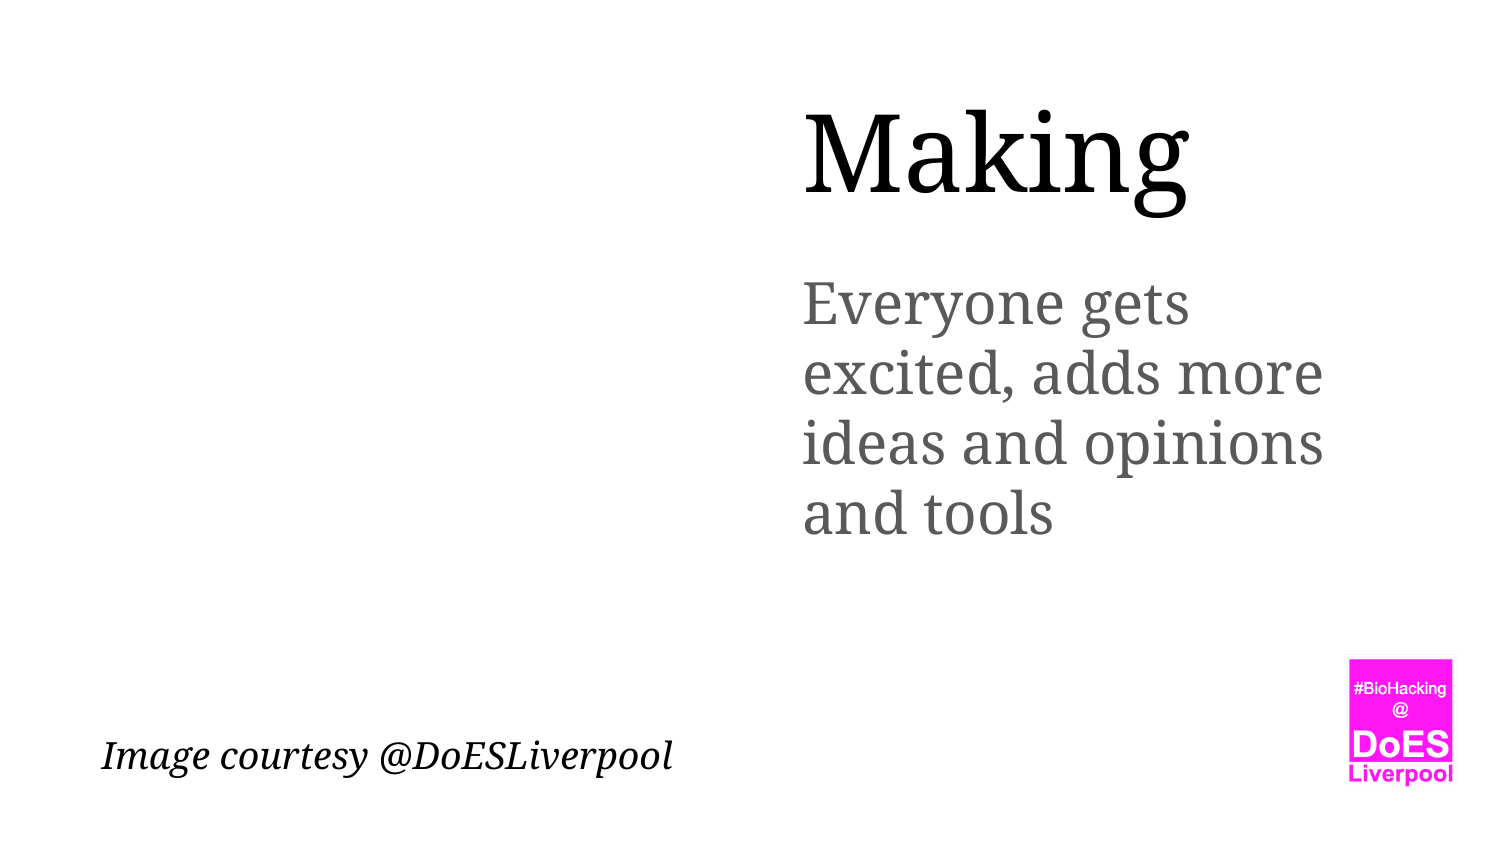

# Making
Everyone gets excited, adds more ideas and opinions and tools
Image courtesy @DoESLiverpool